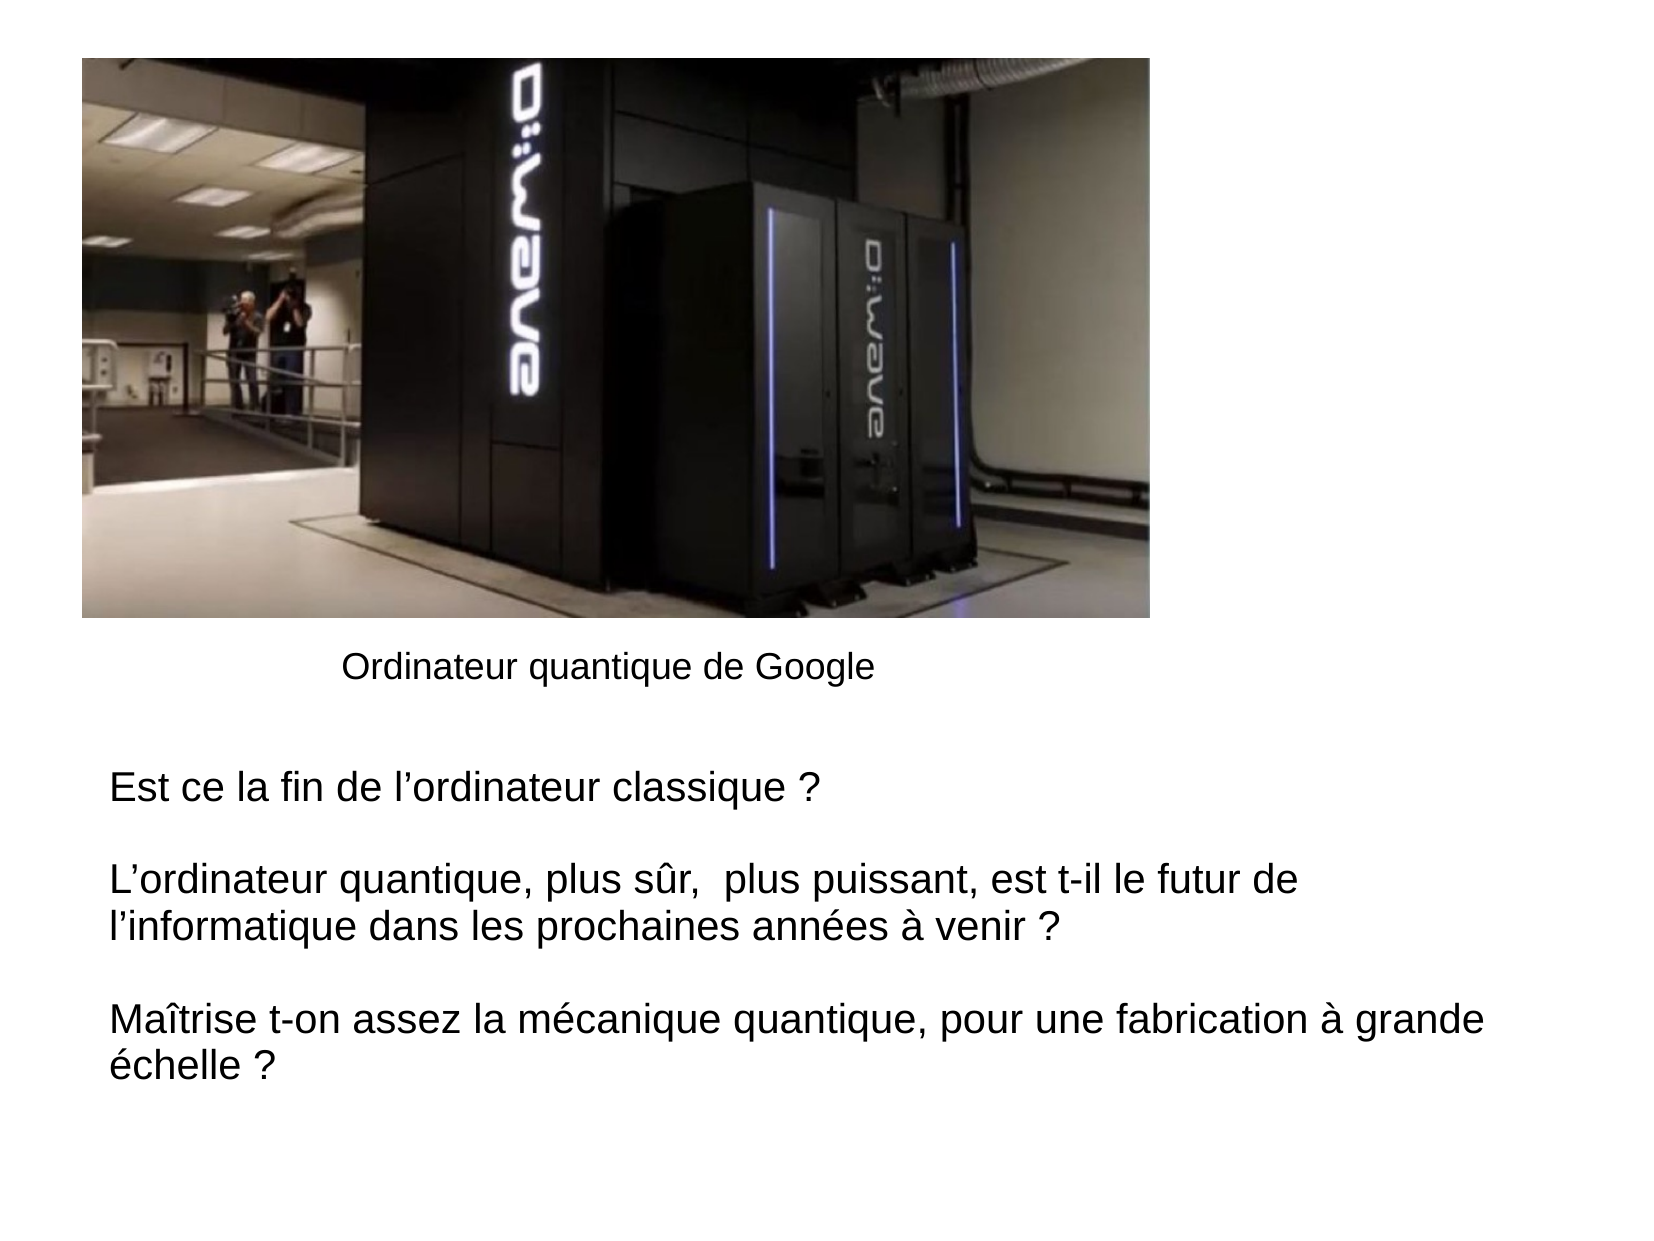

Ordinateur quantique de Google
Est ce la fin de l’ordinateur classique ?
L’ordinateur quantique, plus sûr, plus puissant, est t-il le futur de l’informatique dans les prochaines années à venir ?
Maîtrise t-on assez la mécanique quantique, pour une fabrication à grande échelle ?